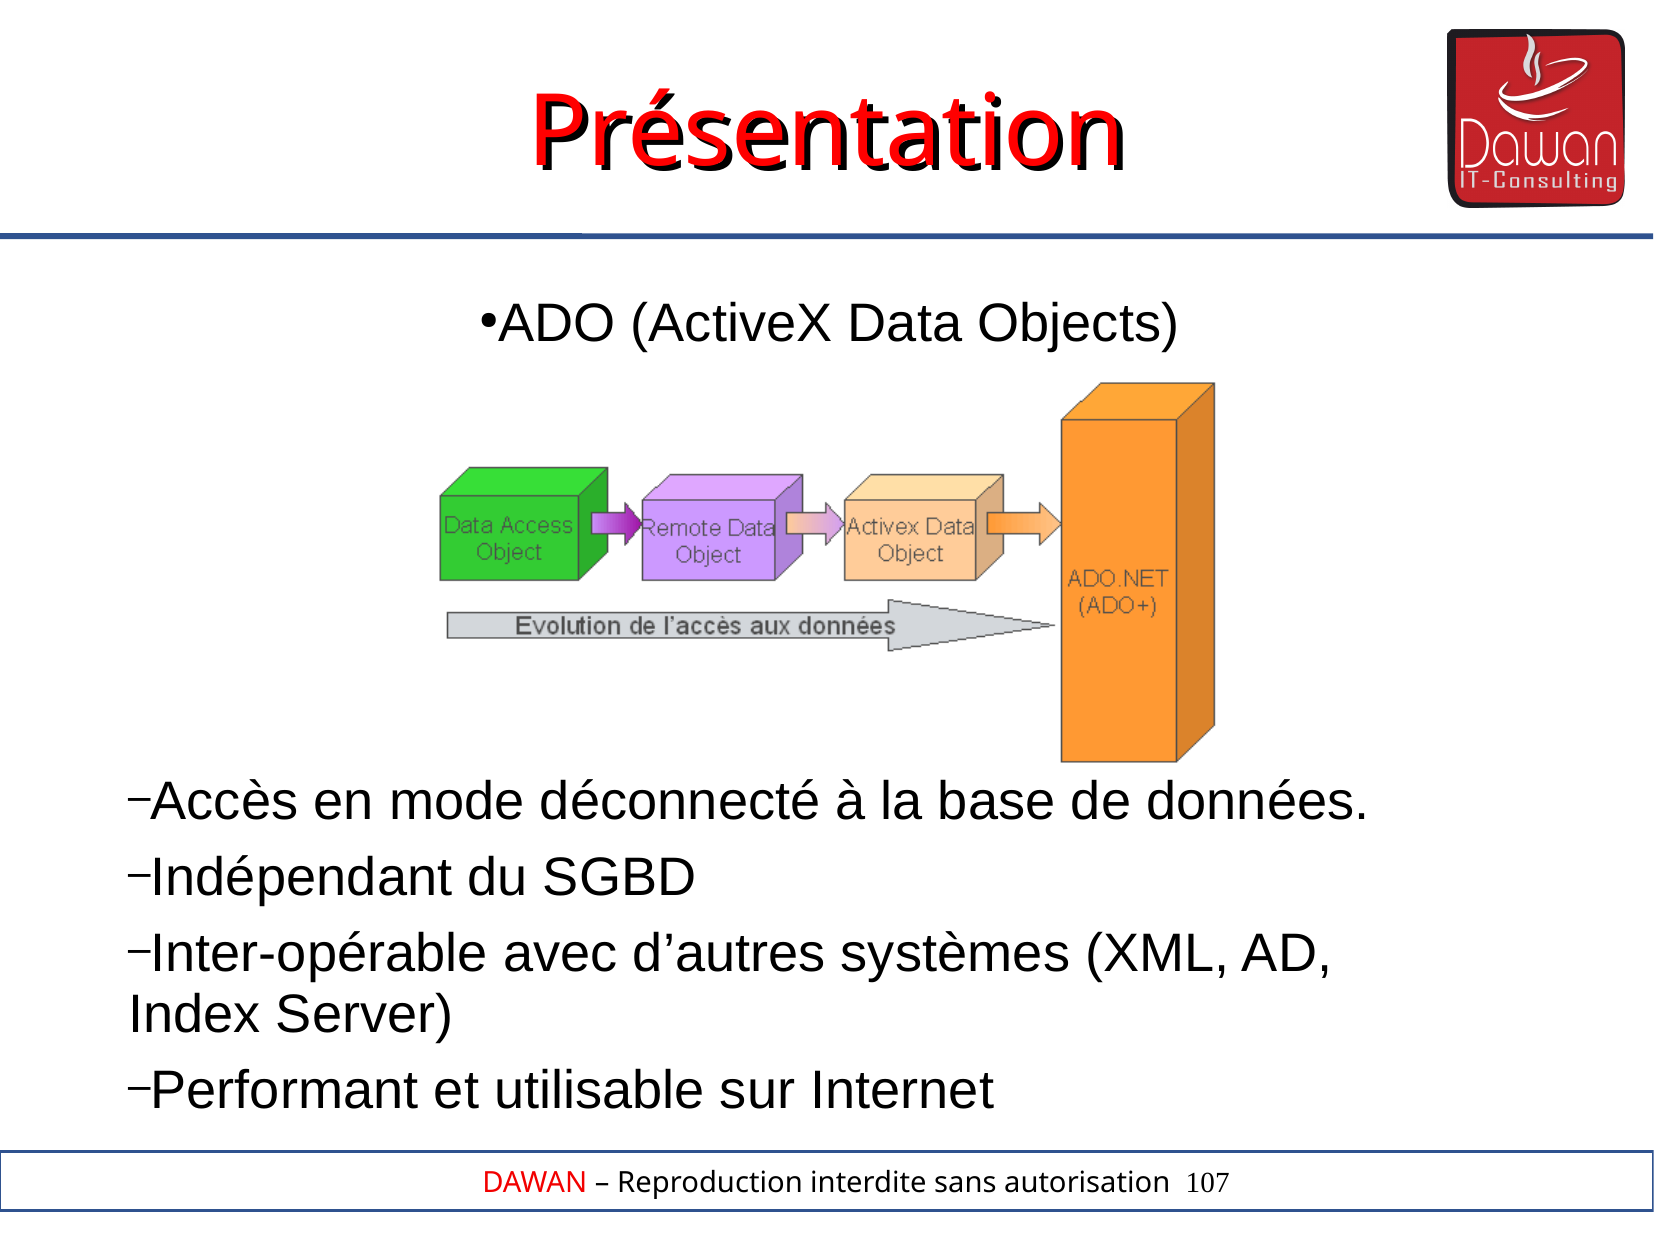

Présentation
ADO (ActiveX Data Objects)
Accès en mode déconnecté à la base de données.
Indépendant du SGBD
Inter-opérable avec d’autres systèmes (XML, AD, Index Server)
Performant et utilisable sur Internet